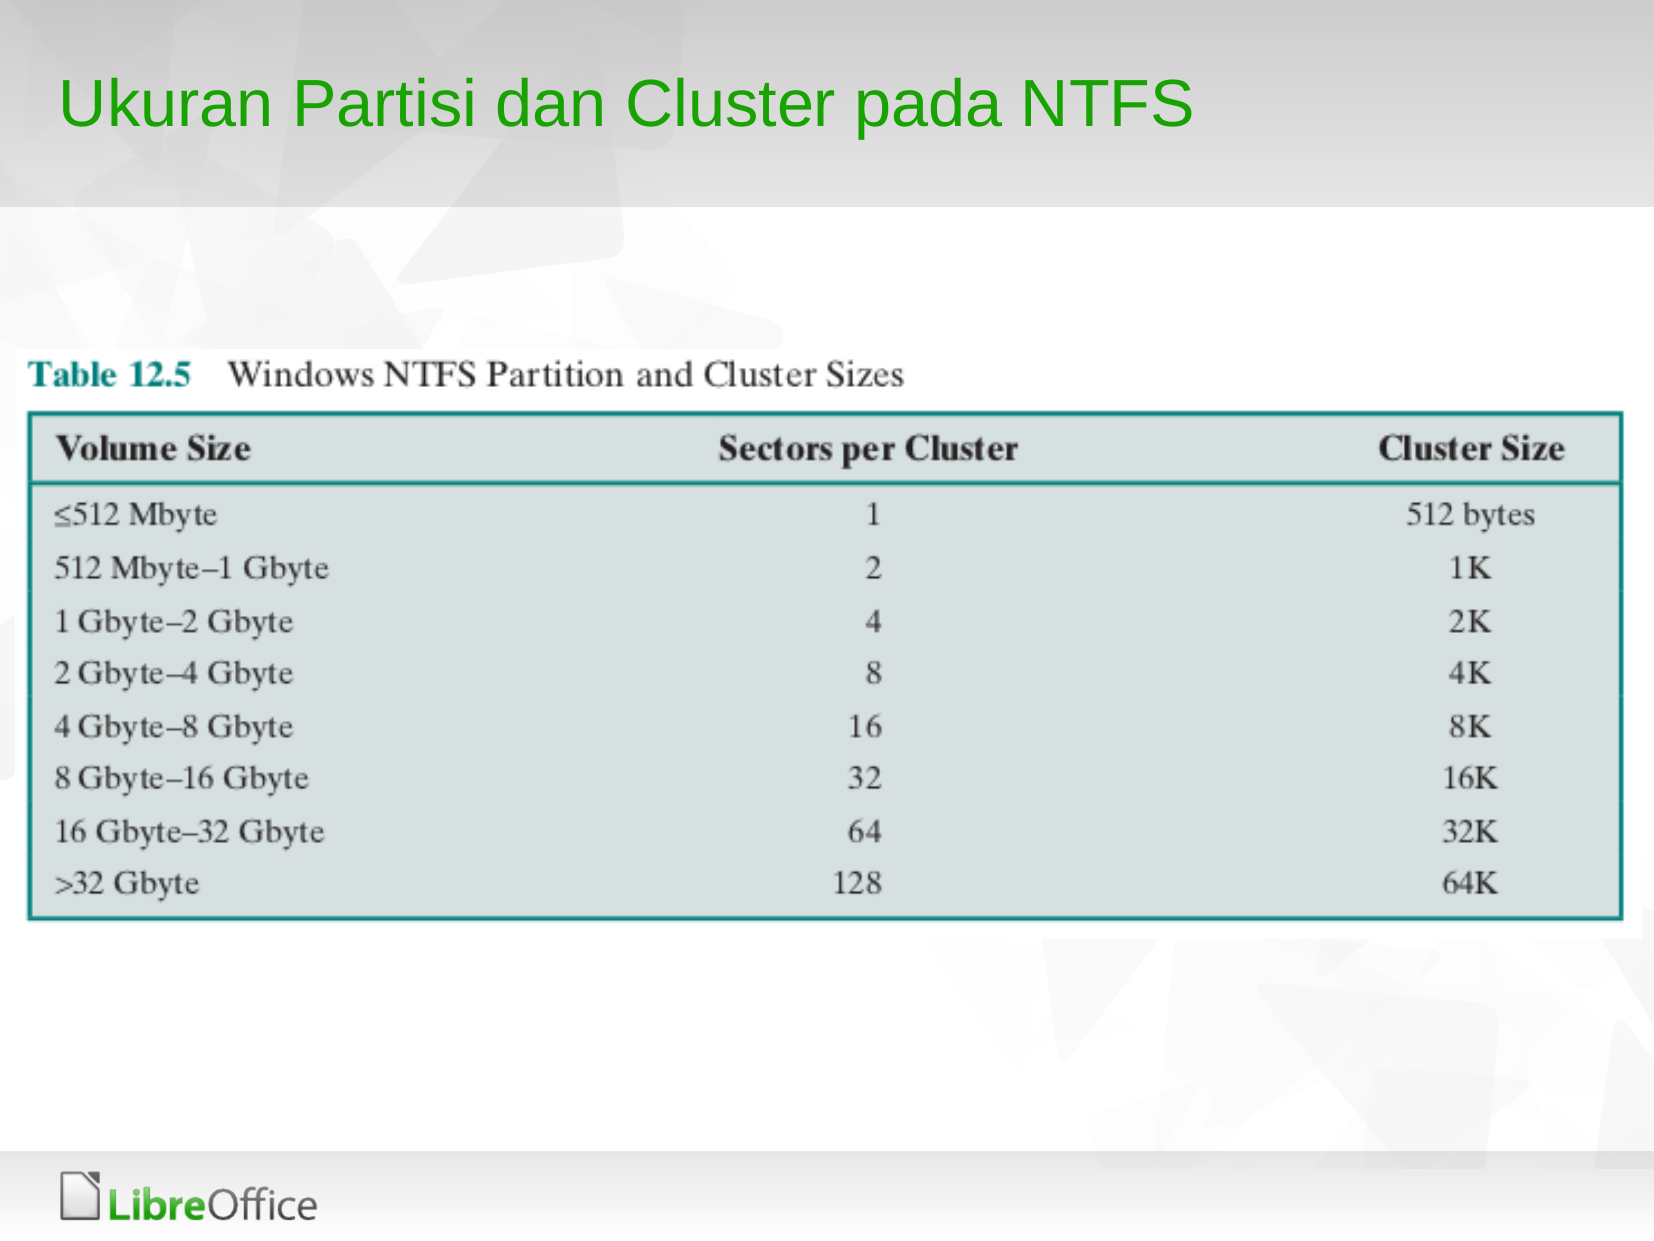

# Ukuran Partisi dan Cluster pada NTFS